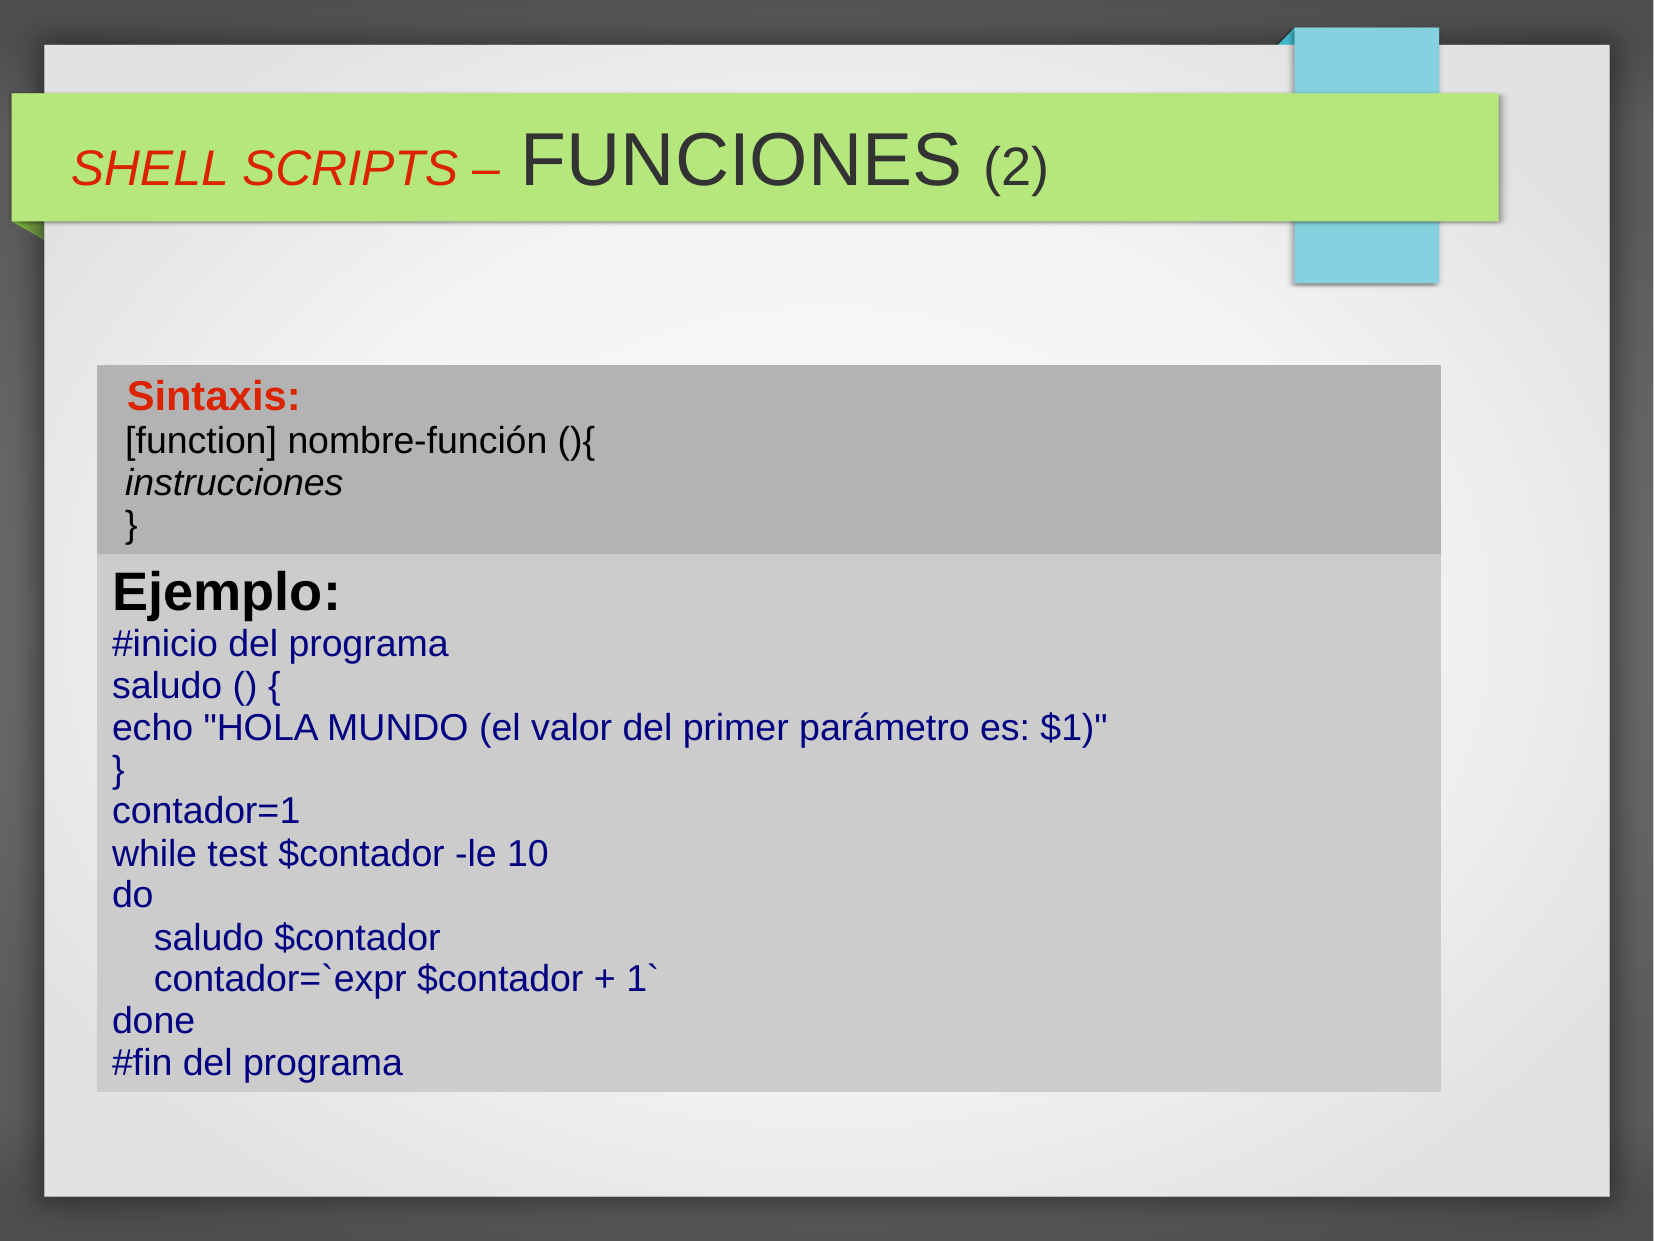

# SHELL SCRIPTS – FUNCIONES (2)
| Sintaxis: [function] nombre-función (){ instrucciones } |
| --- |
| Ejemplo: #inicio del programa saludo () { echo "HOLA MUNDO (el valor del primer parámetro es: $1)" } contador=1 while test $contador -le 10 do saludo $contador contador=`expr $contador + 1` done #fin del programa |